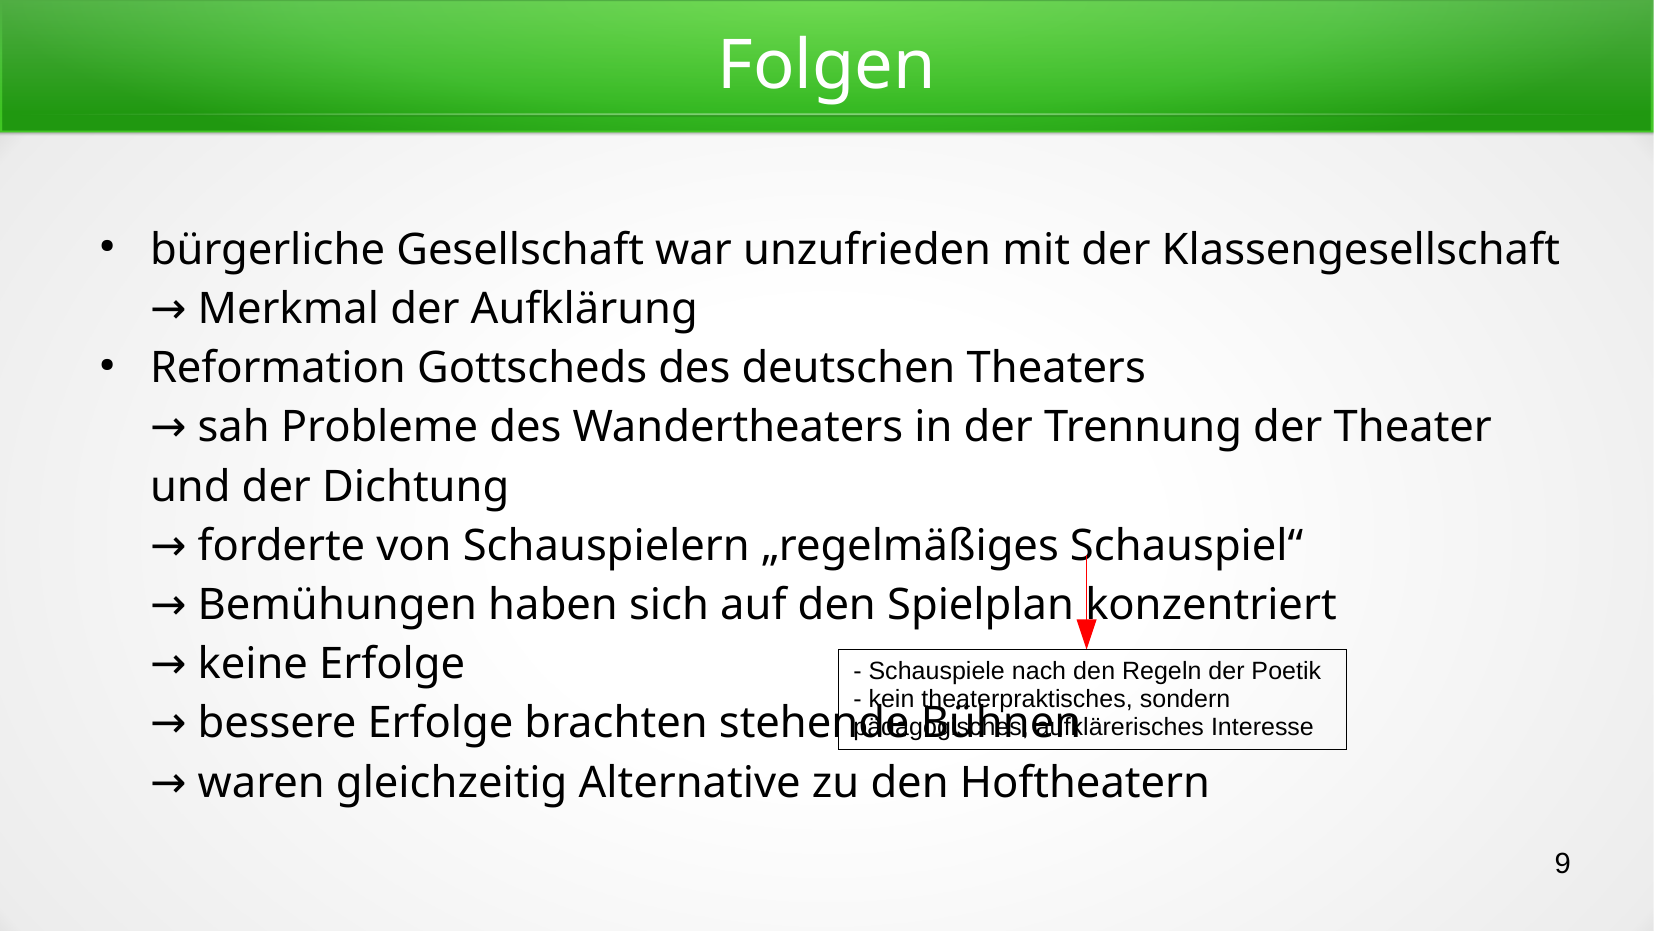

# Folgen
bürgerliche Gesellschaft war unzufrieden mit der Klassengesellschaft
→ Merkmal der Aufklärung
Reformation Gottscheds des deutschen Theaters
→ sah Probleme des Wandertheaters in der Trennung der Theater und der Dichtung
→ forderte von Schauspielern „regelmäßiges Schauspiel“
→ Bemühungen haben sich auf den Spielplan konzentriert
→ keine Erfolge
→ bessere Erfolge brachten stehende Bühnen
→ waren gleichzeitig Alternative zu den Hoftheatern
- Schauspiele nach den Regeln der Poetik
- kein theaterpraktisches, sondern pädagogisches, aufklärerisches Interesse
9